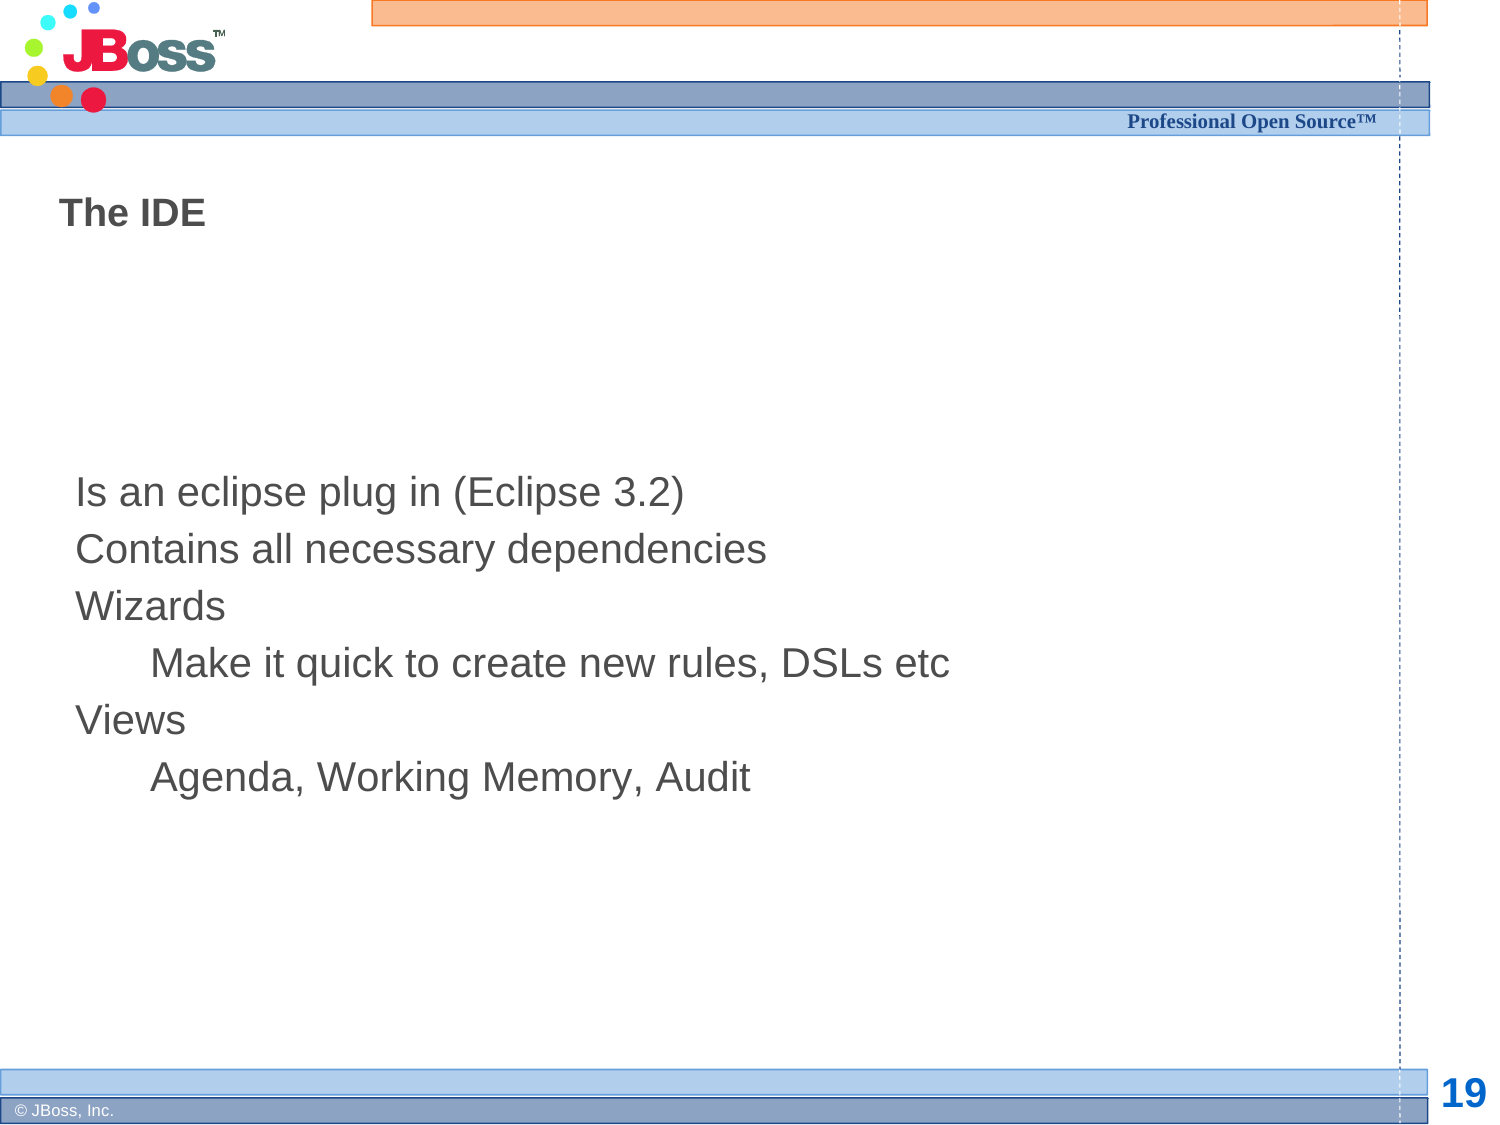

# The IDE
Is an eclipse plug in (Eclipse 3.2)
Contains all necessary dependencies
Wizards
Make it quick to create new rules, DSLs etc
Views
Agenda, Working Memory, Audit